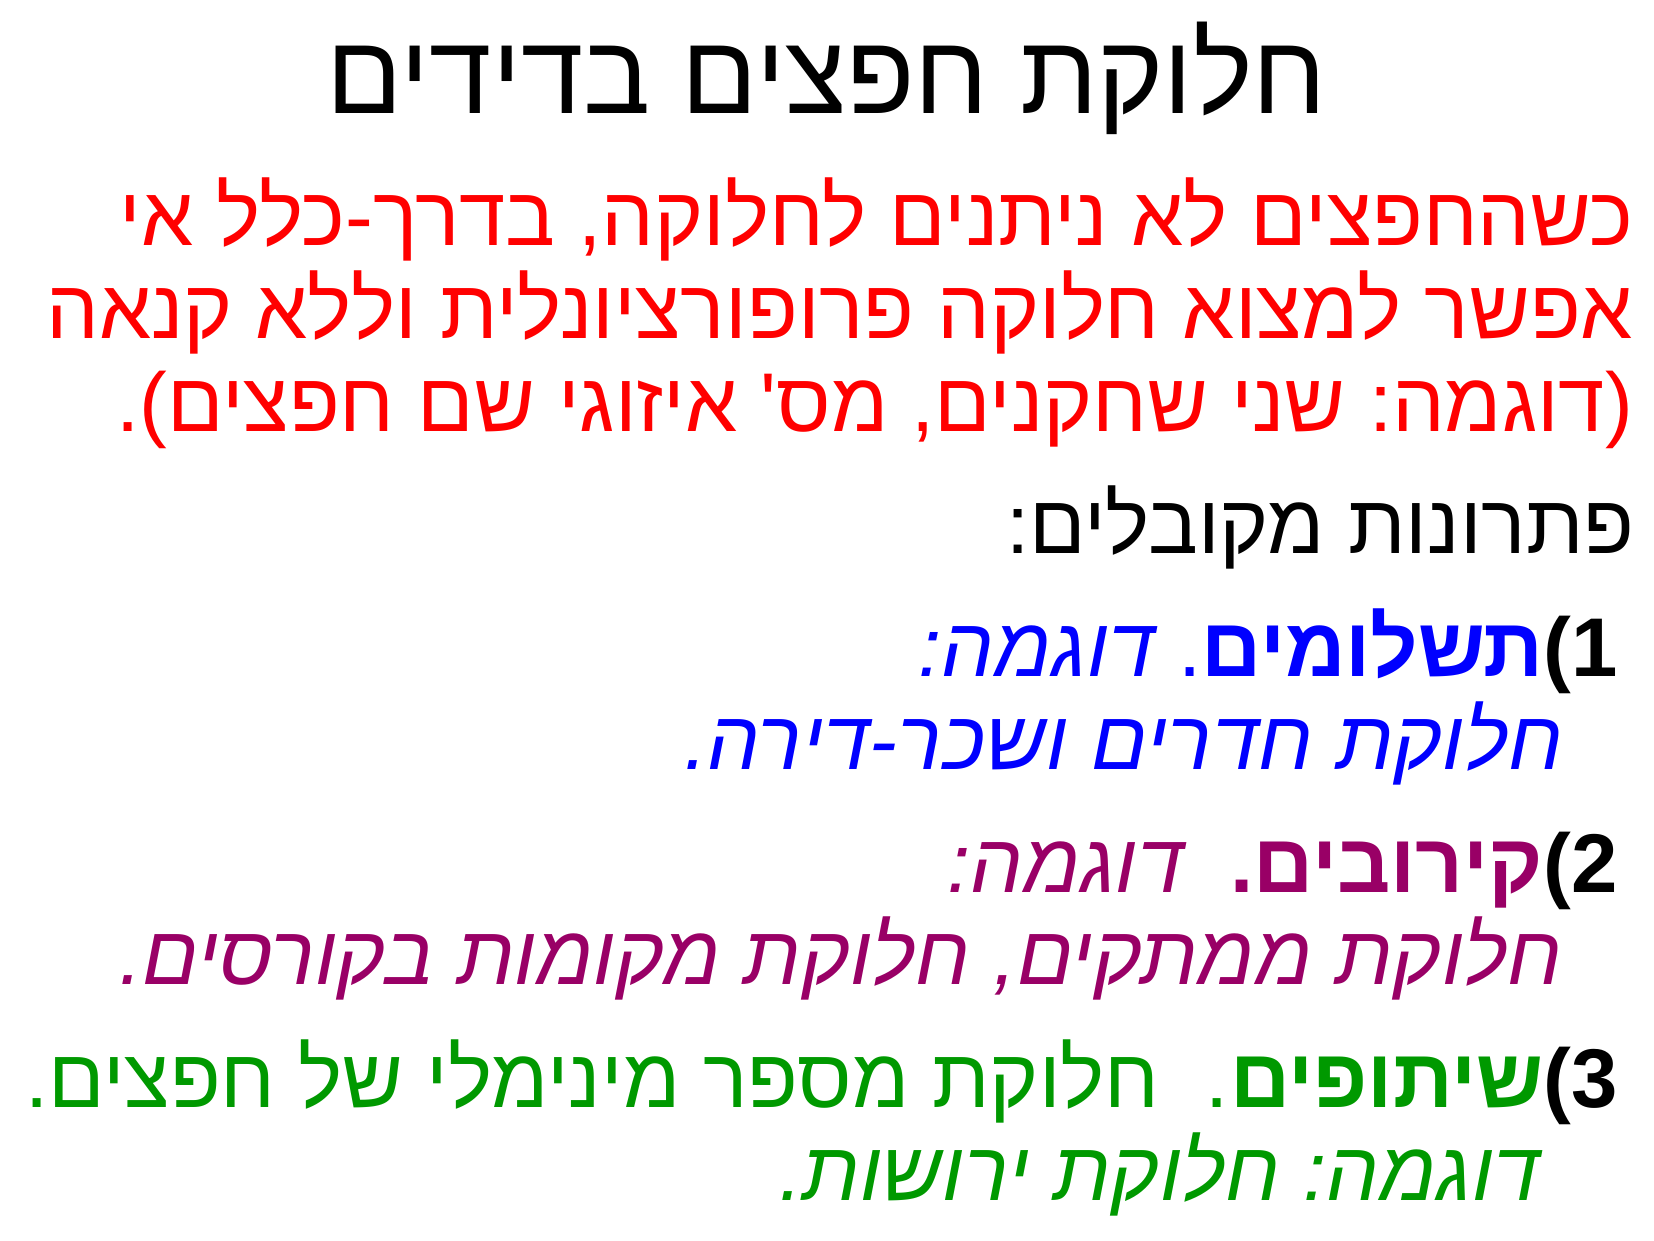

# חלוקת חפצים בדידים
כשהחפצים לא ניתנים לחלוקה, בדרך-כלל אי אפשר למצוא חלוקה פרופורציונלית וללא קנאה (דוגמה: שני שחקנים, מס' איזוגי שם חפצים).
פתרונות מקובלים:
תשלומים. 	דוגמה:
חלוקת חדרים ושכר-דירה.
קירובים. דוגמה:
חלוקת ממתקים, חלוקת מקומות בקורסים.
שיתופים. חלוקת מספר מינימלי של חפצים.
 דוגמה: חלוקת ירושות.